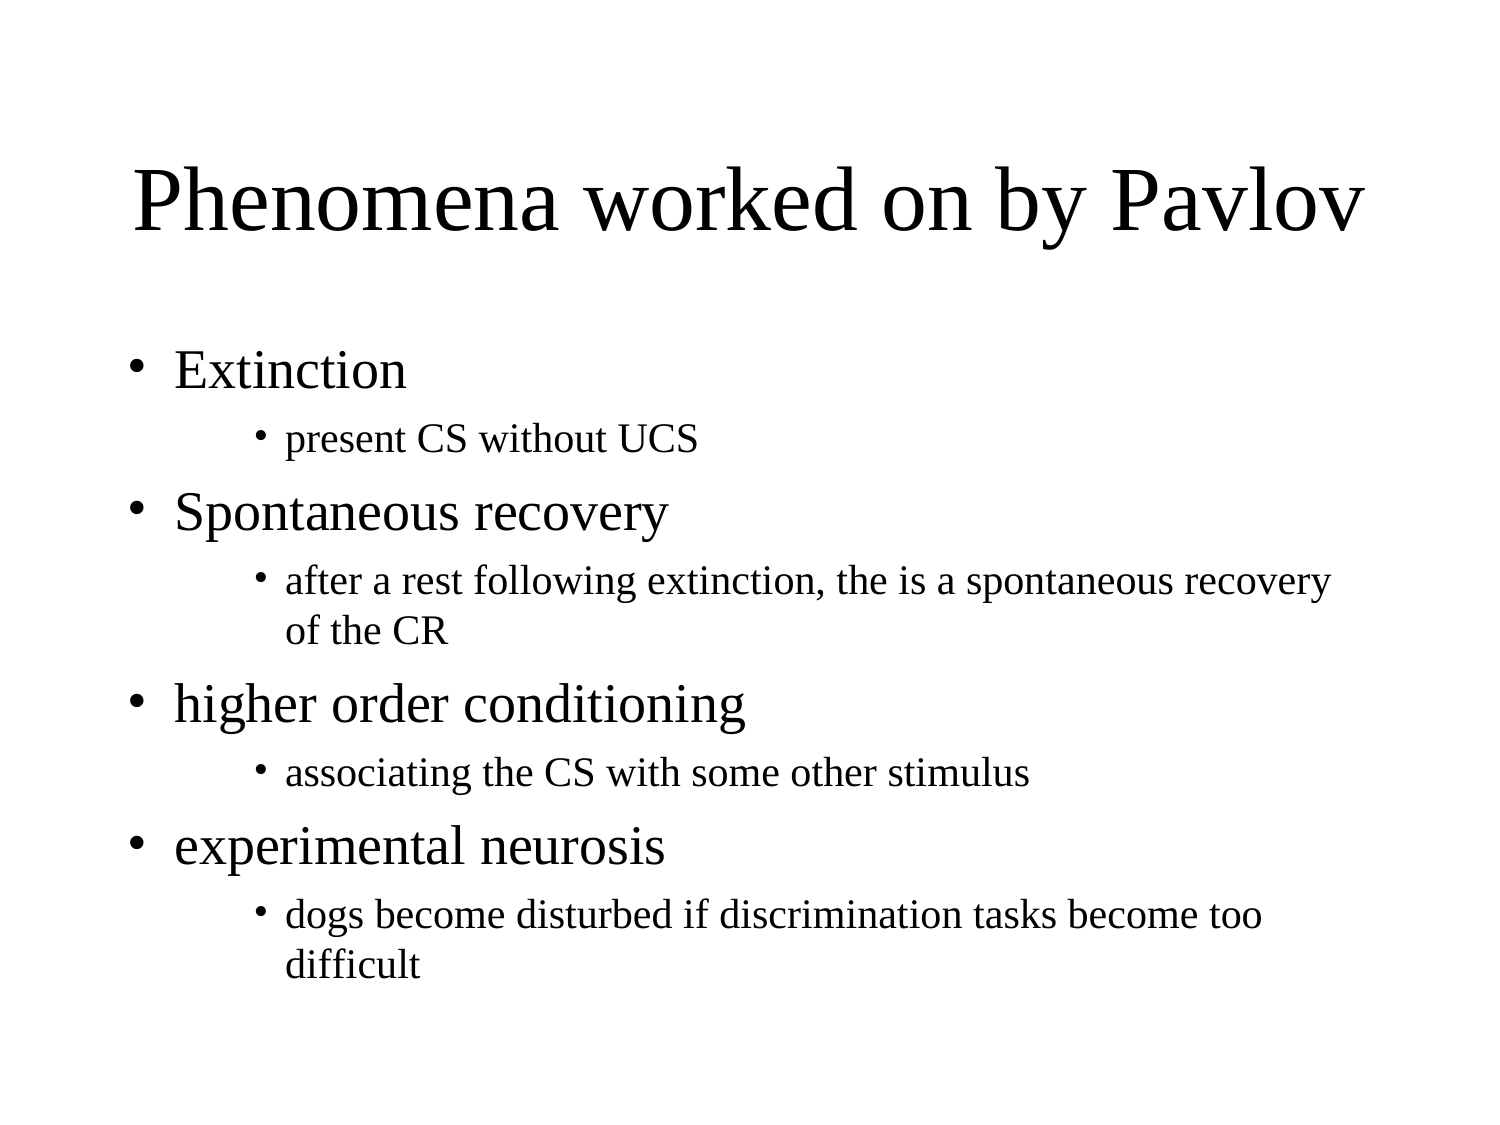

# Phenomena worked on by Pavlov
Extinction
present CS without UCS
Spontaneous recovery
after a rest following extinction, the is a spontaneous recovery of the CR
higher order conditioning
associating the CS with some other stimulus
experimental neurosis
dogs become disturbed if discrimination tasks become too difficult